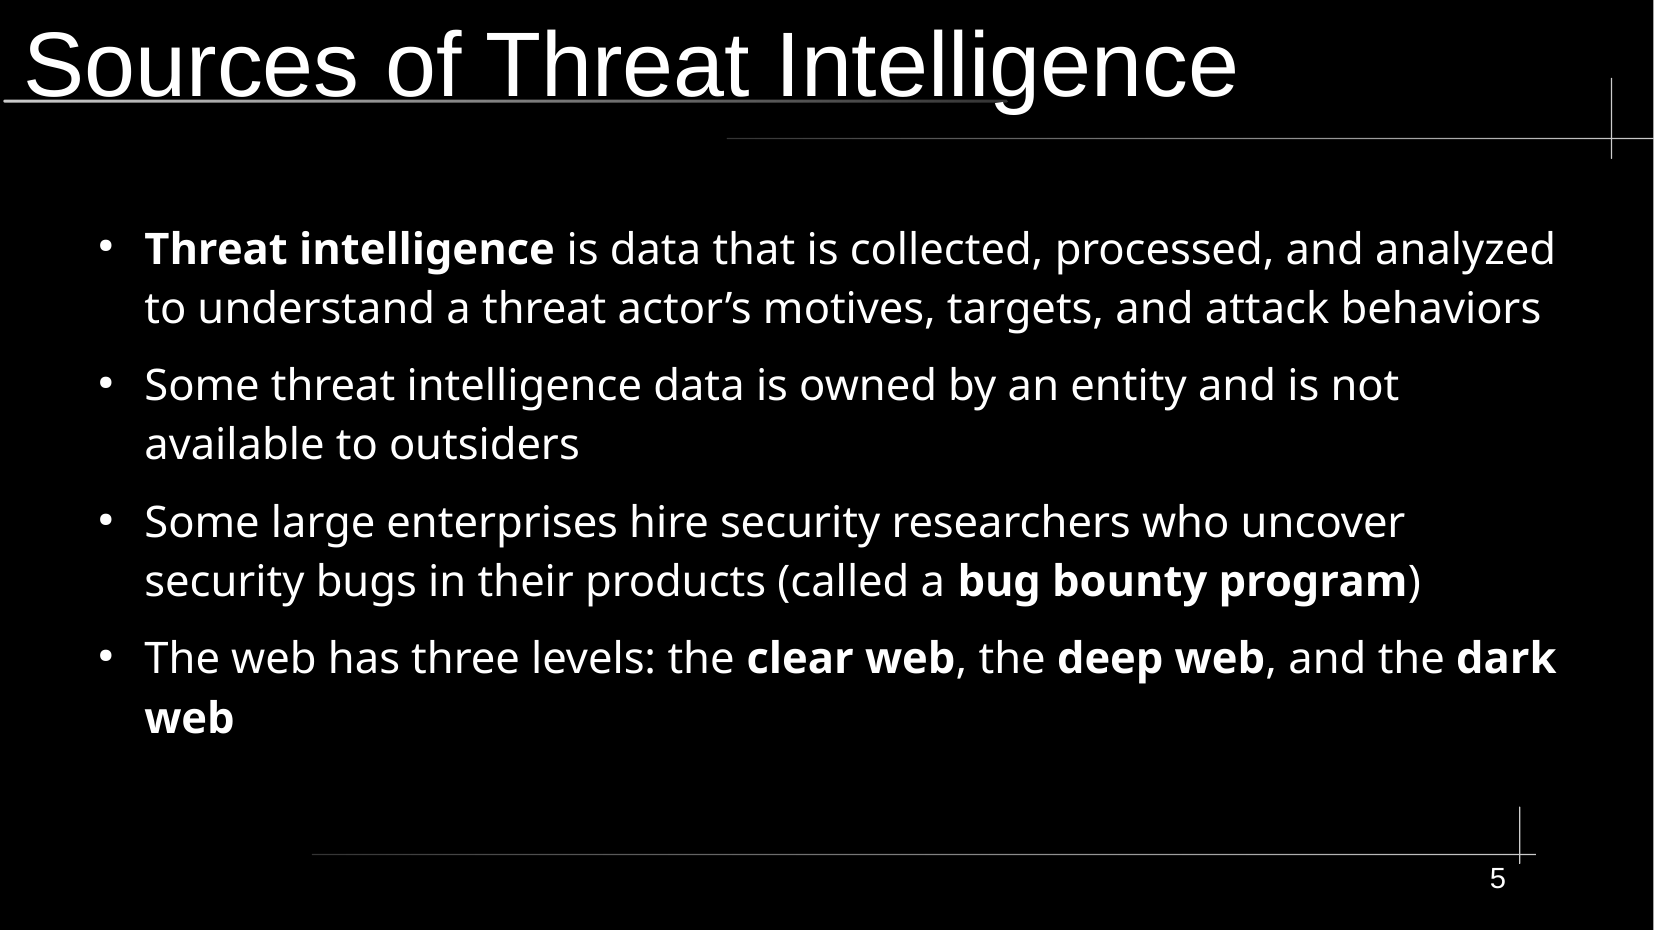

# Sources of Threat Intelligence
Threat intelligence is data that is collected, processed, and analyzed to understand a threat actor’s motives, targets, and attack behaviors
Some threat intelligence data is owned by an entity and is not available to outsiders
Some large enterprises hire security researchers who uncover security bugs in their products (called a bug bounty program)
The web has three levels: the clear web, the deep web, and the dark web
5